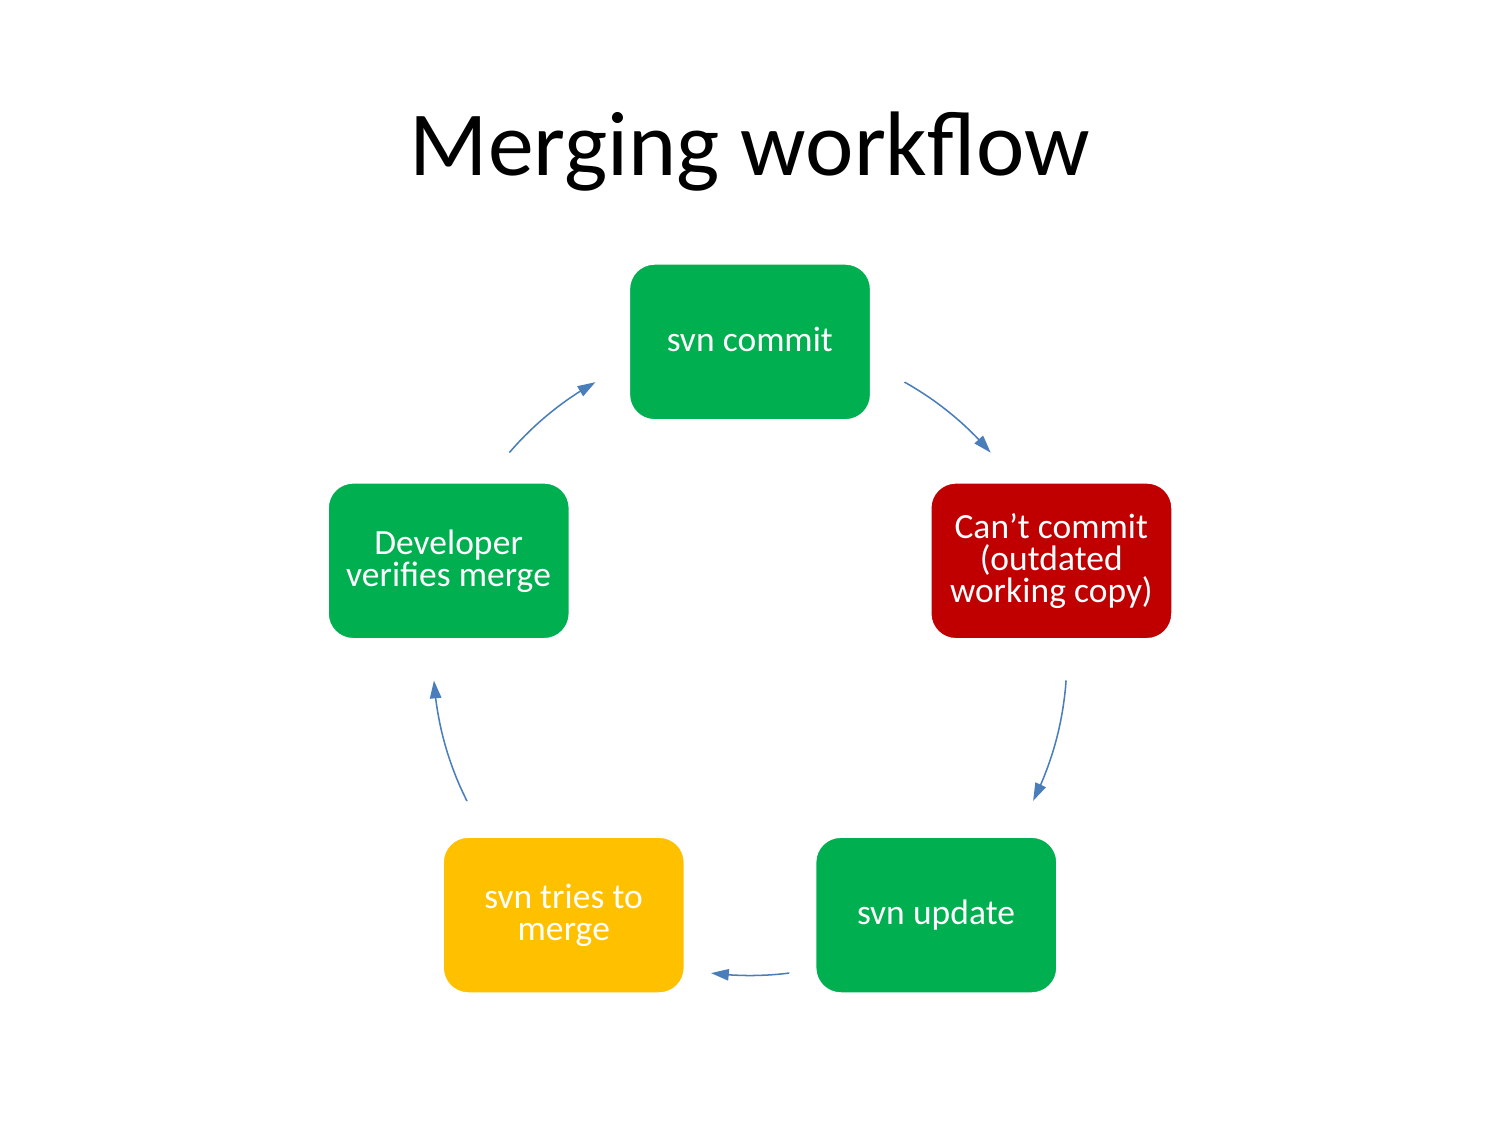

# Merging workflow
svn commit
Developer verifies merge
Can’t commit (outdated working copy)
svn tries to merge
svn update